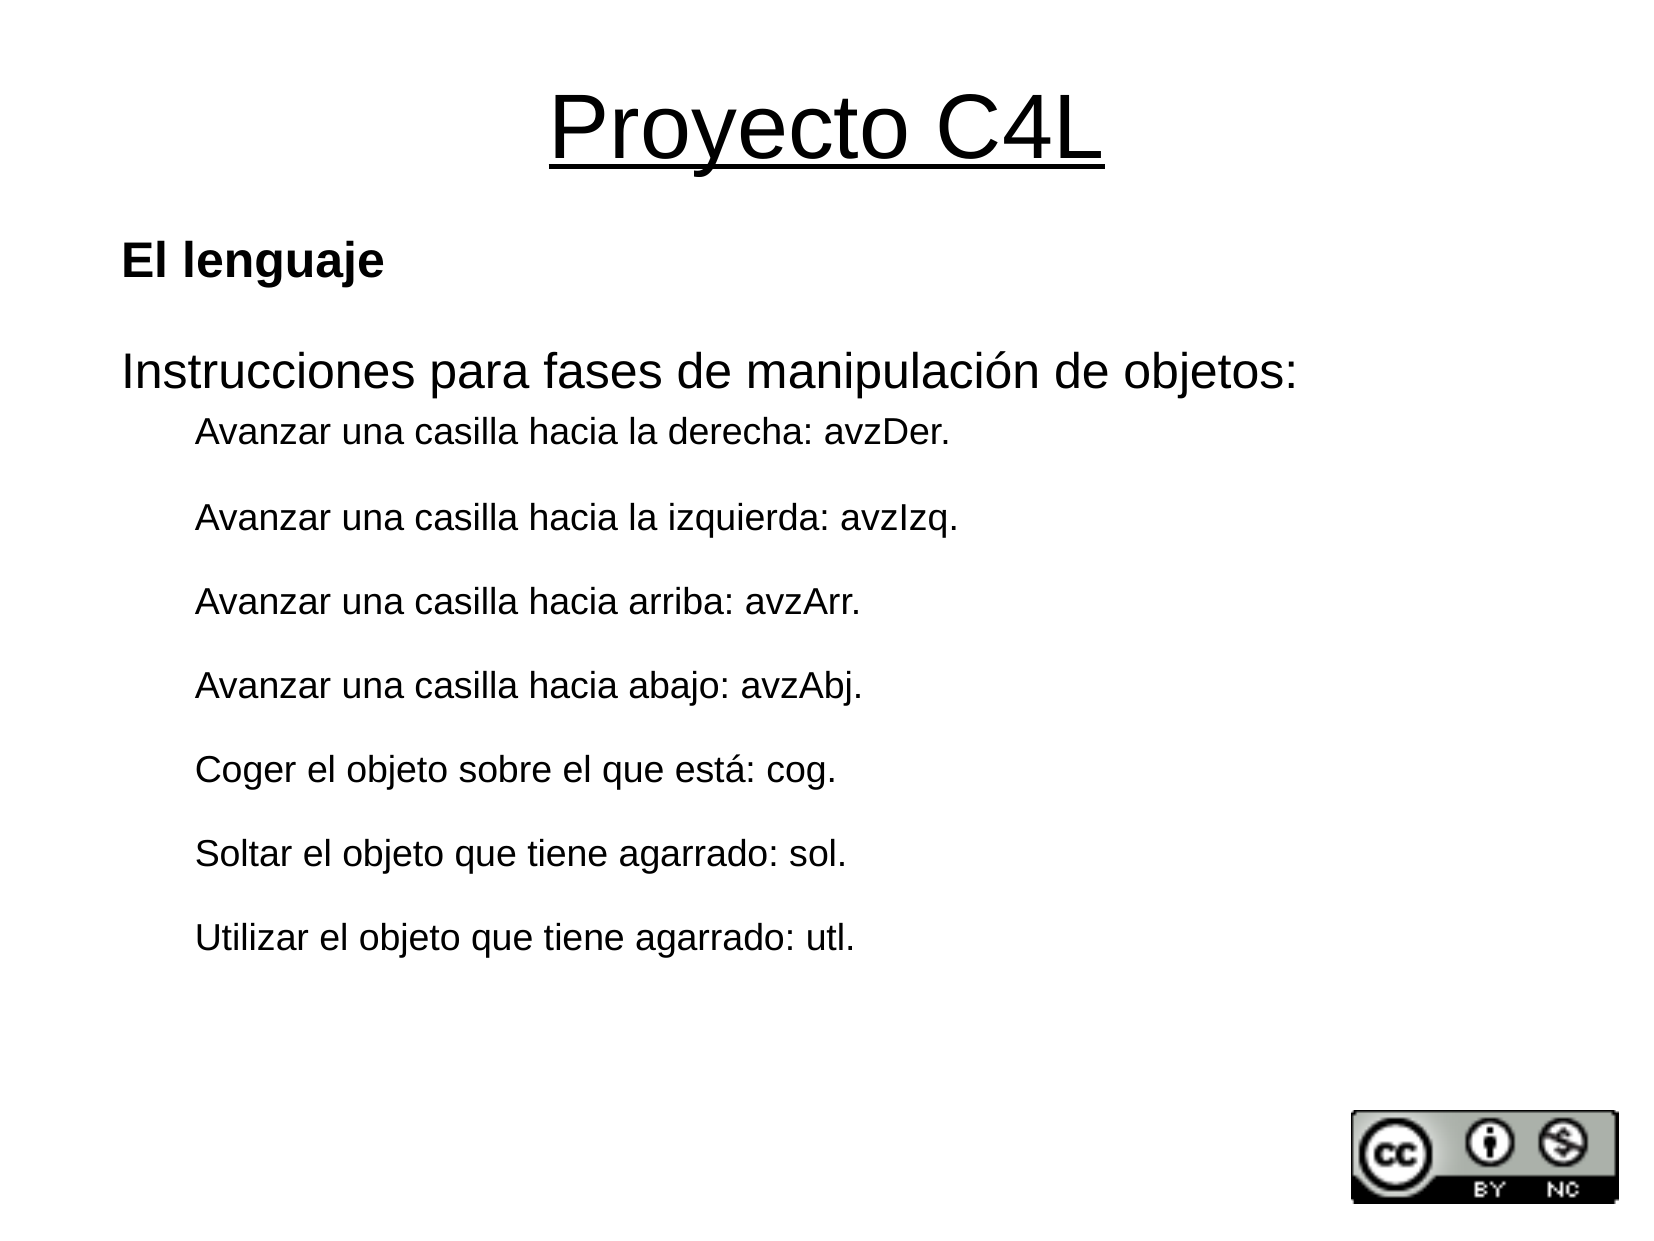

# Proyecto C4L
El lenguaje
Instrucciones para fases de manipulación de objetos:
	Avanzar una casilla hacia la derecha: avzDer.
	Avanzar una casilla hacia la izquierda: avzIzq.
	Avanzar una casilla hacia arriba: avzArr.
	Avanzar una casilla hacia abajo: avzAbj.
	Coger el objeto sobre el que está: cog.
	Soltar el objeto que tiene agarrado: sol.
	Utilizar el objeto que tiene agarrado: utl.